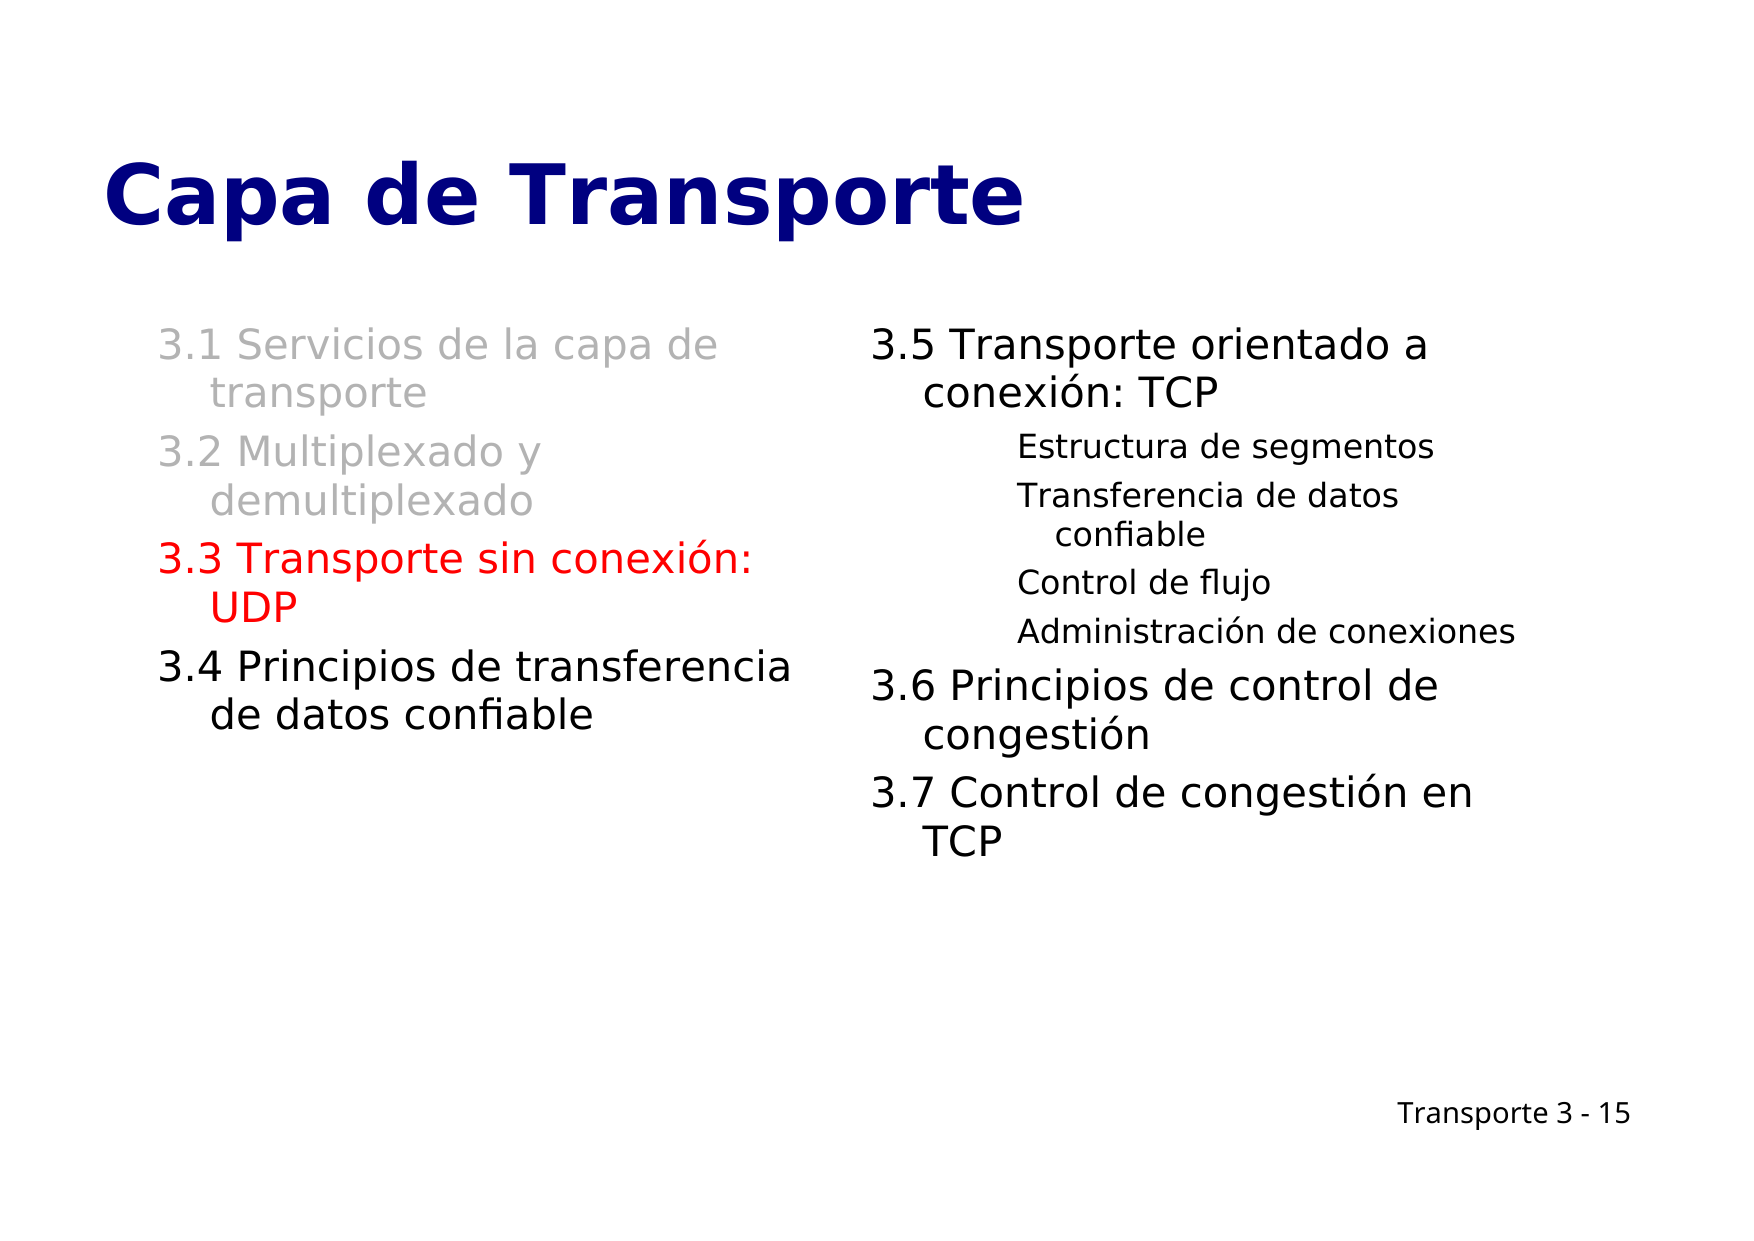

# Capa de Transporte
3.1 Servicios de la capa de transporte
3.2 Multiplexado y demultiplexado
3.3 Transporte sin conexión: UDP
3.4 Principios de transferencia de datos confiable
3.5 Transporte orientado a conexión: TCP
Estructura de segmentos
Transferencia de datos confiable
Control de flujo
Administración de conexiones
3.6 Principios de control de congestión
3.7 Control de congestión en TCP